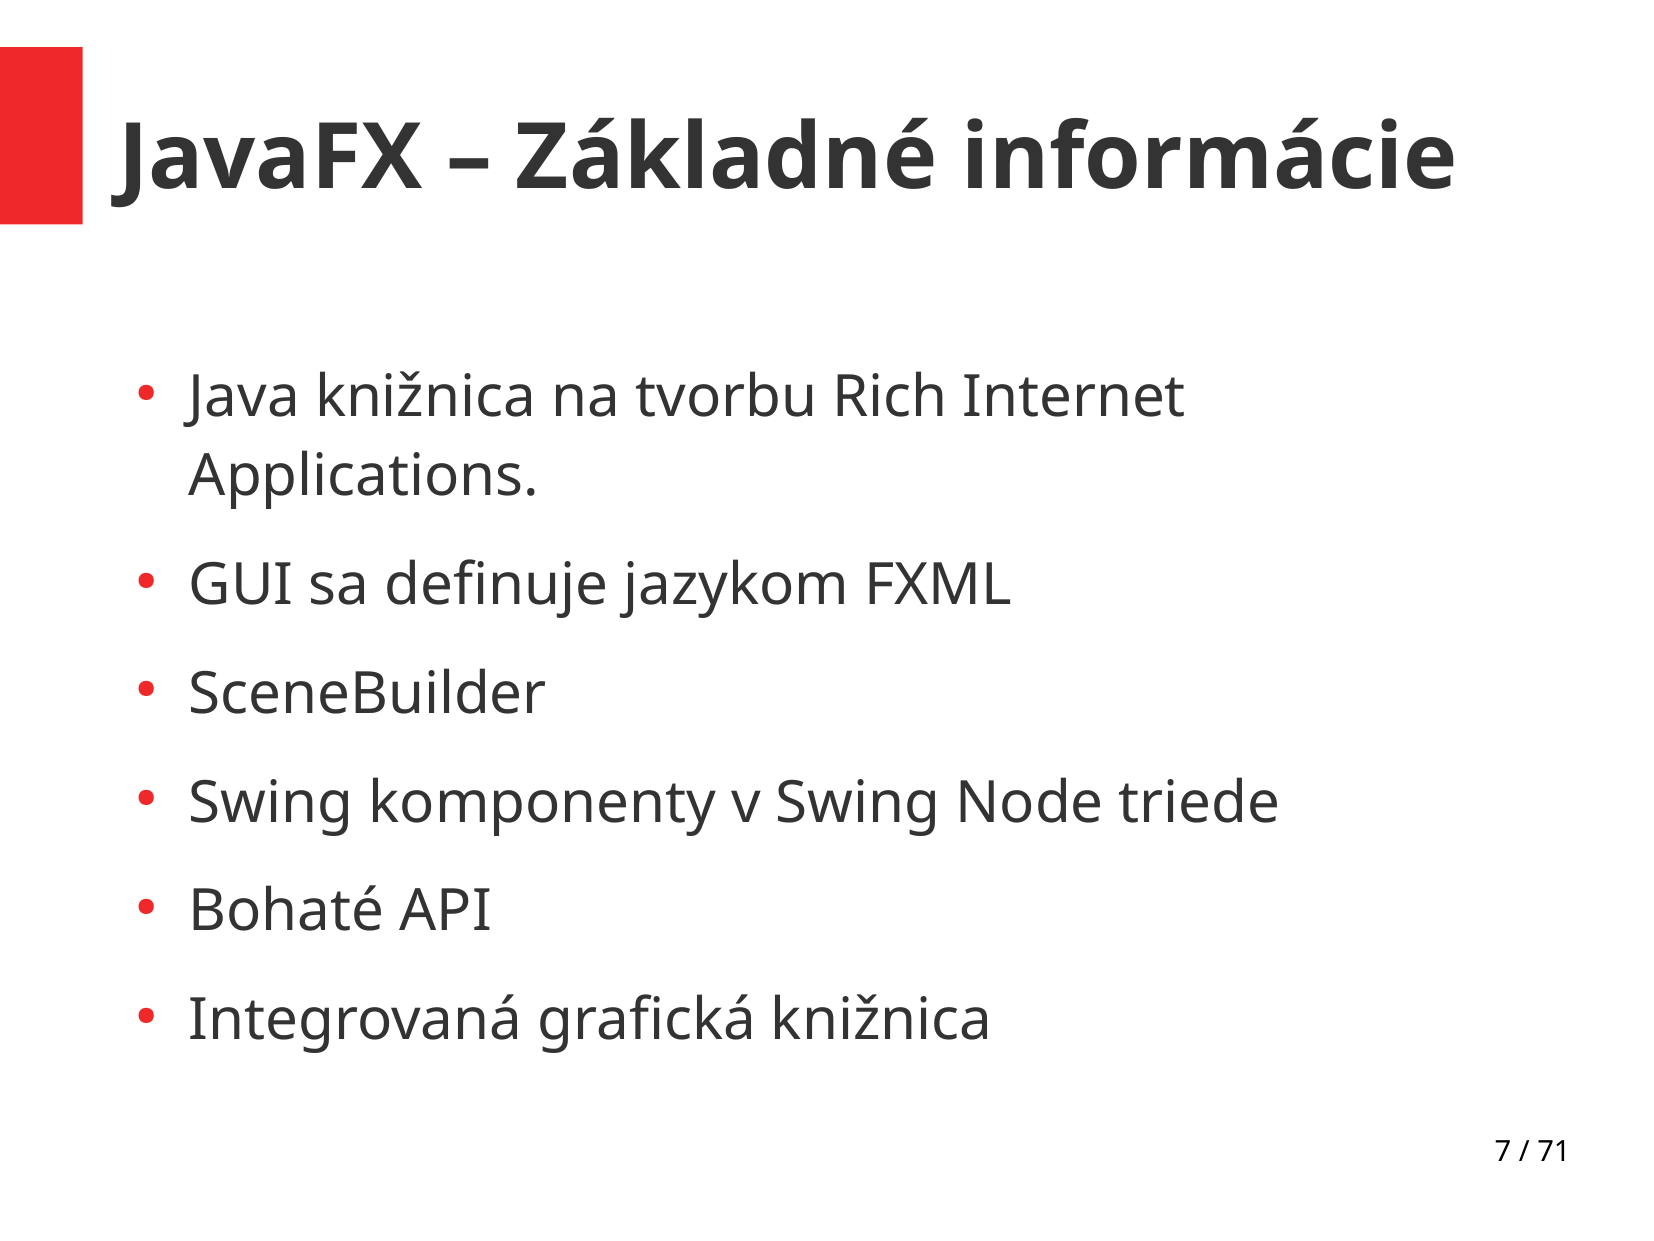

# JavaFX – Základné informácie
Java knižnica na tvorbu Rich Internet Applications.
GUI sa definuje jazykom FXML
SceneBuilder
Swing komponenty v Swing Node triede
Bohaté API
Integrovaná grafická knižnica
7